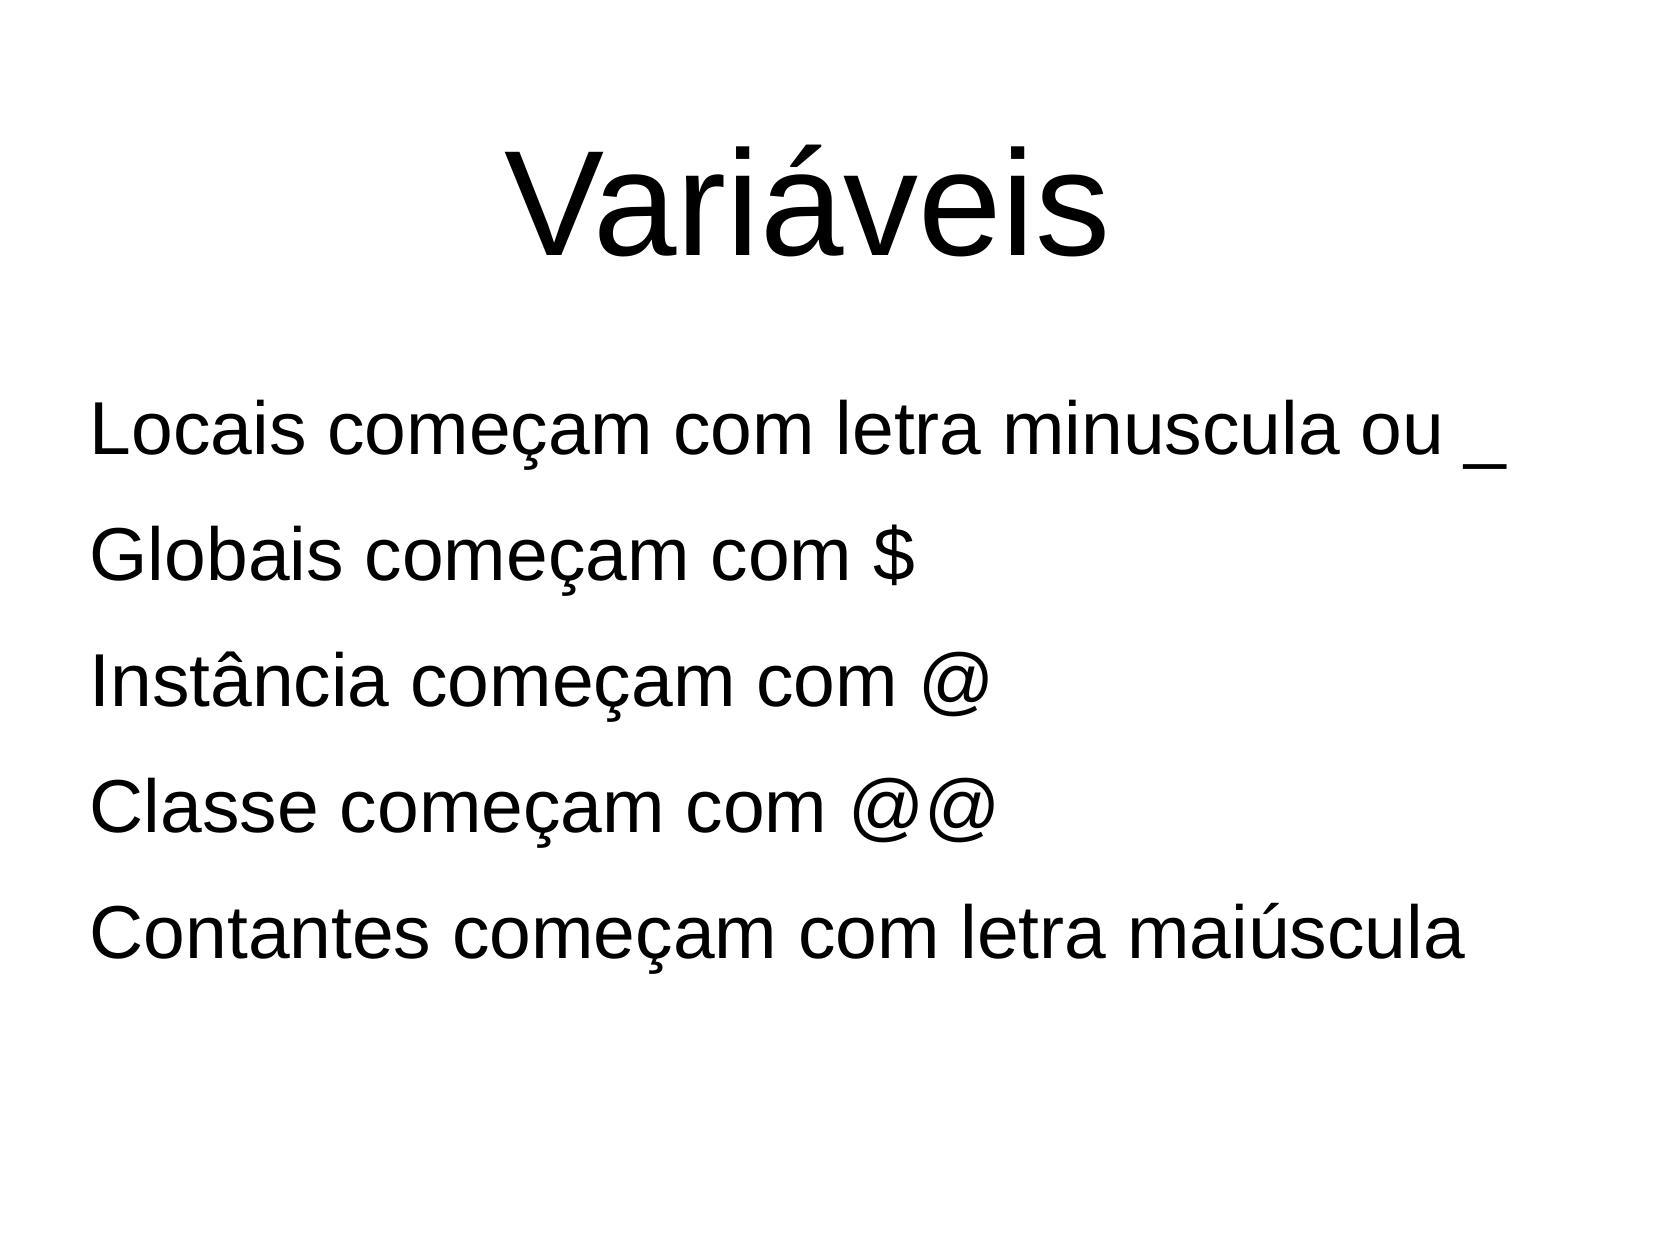

Variáveis
Locais começam com letra minuscula ou _
Globais começam com $
Instância começam com @
Classe começam com @@
Contantes começam com letra maiúscula